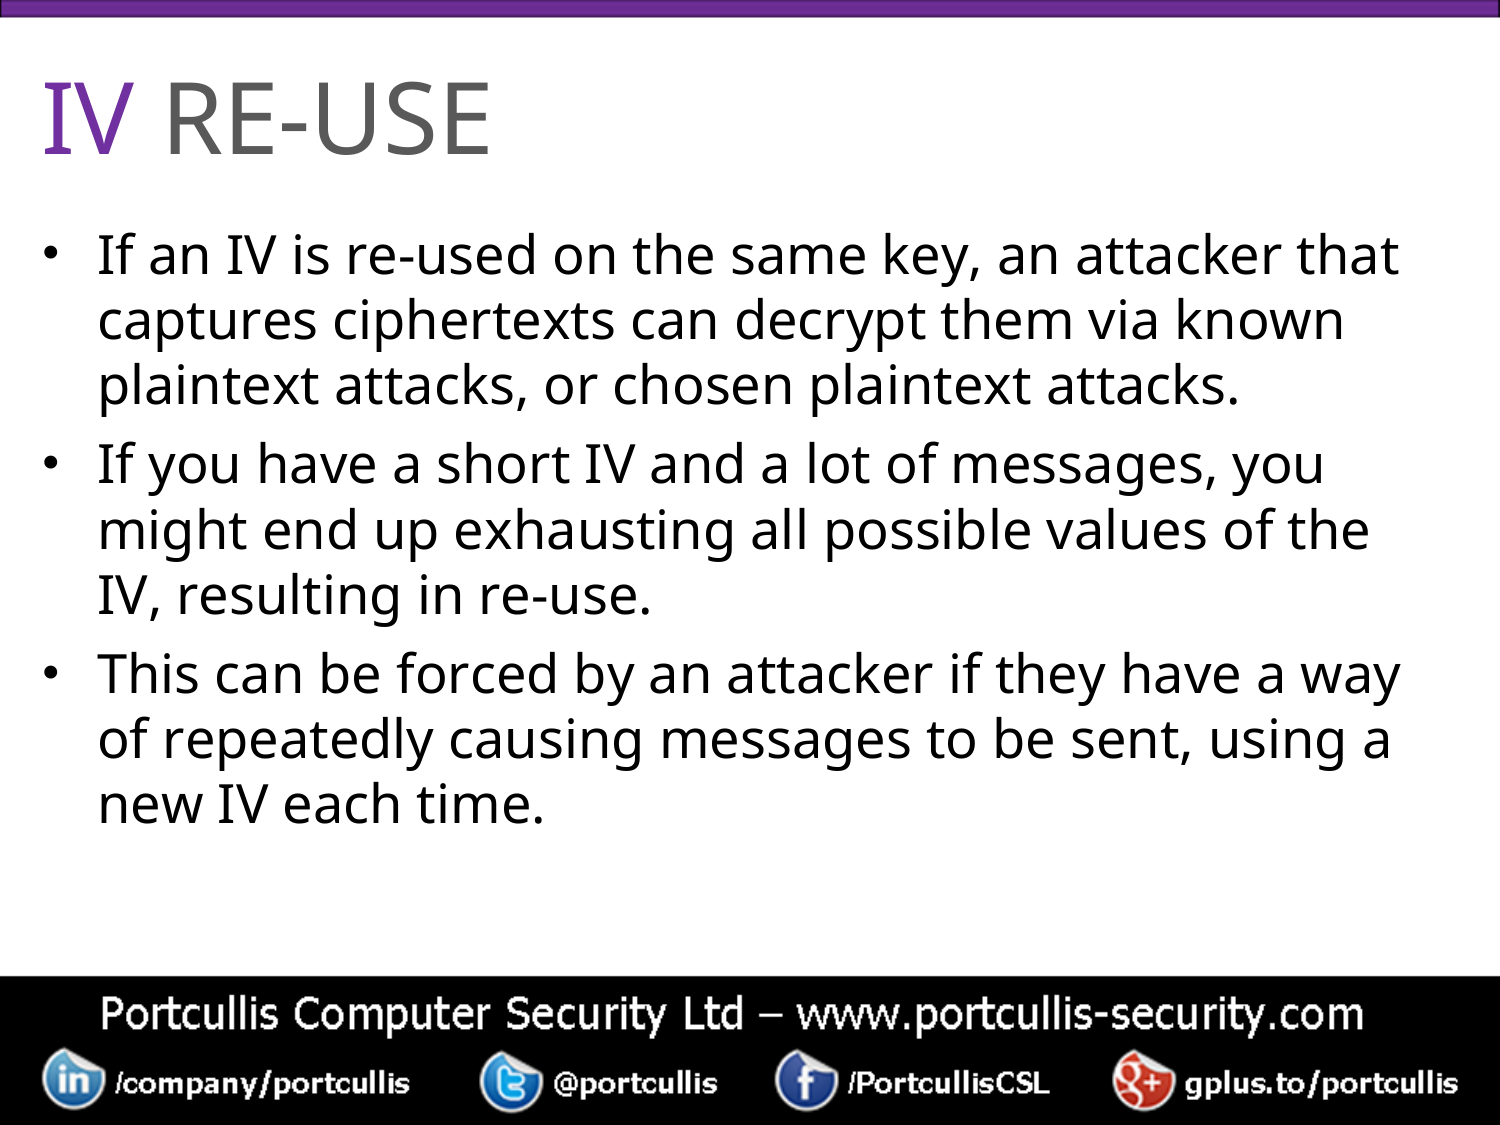

# IV RE-USE
If an IV is re-used on the same key, an attacker that captures ciphertexts can decrypt them via known plaintext attacks, or chosen plaintext attacks.
If you have a short IV and a lot of messages, you might end up exhausting all possible values of the IV, resulting in re-use.
This can be forced by an attacker if they have a way of repeatedly causing messages to be sent, using a new IV each time.